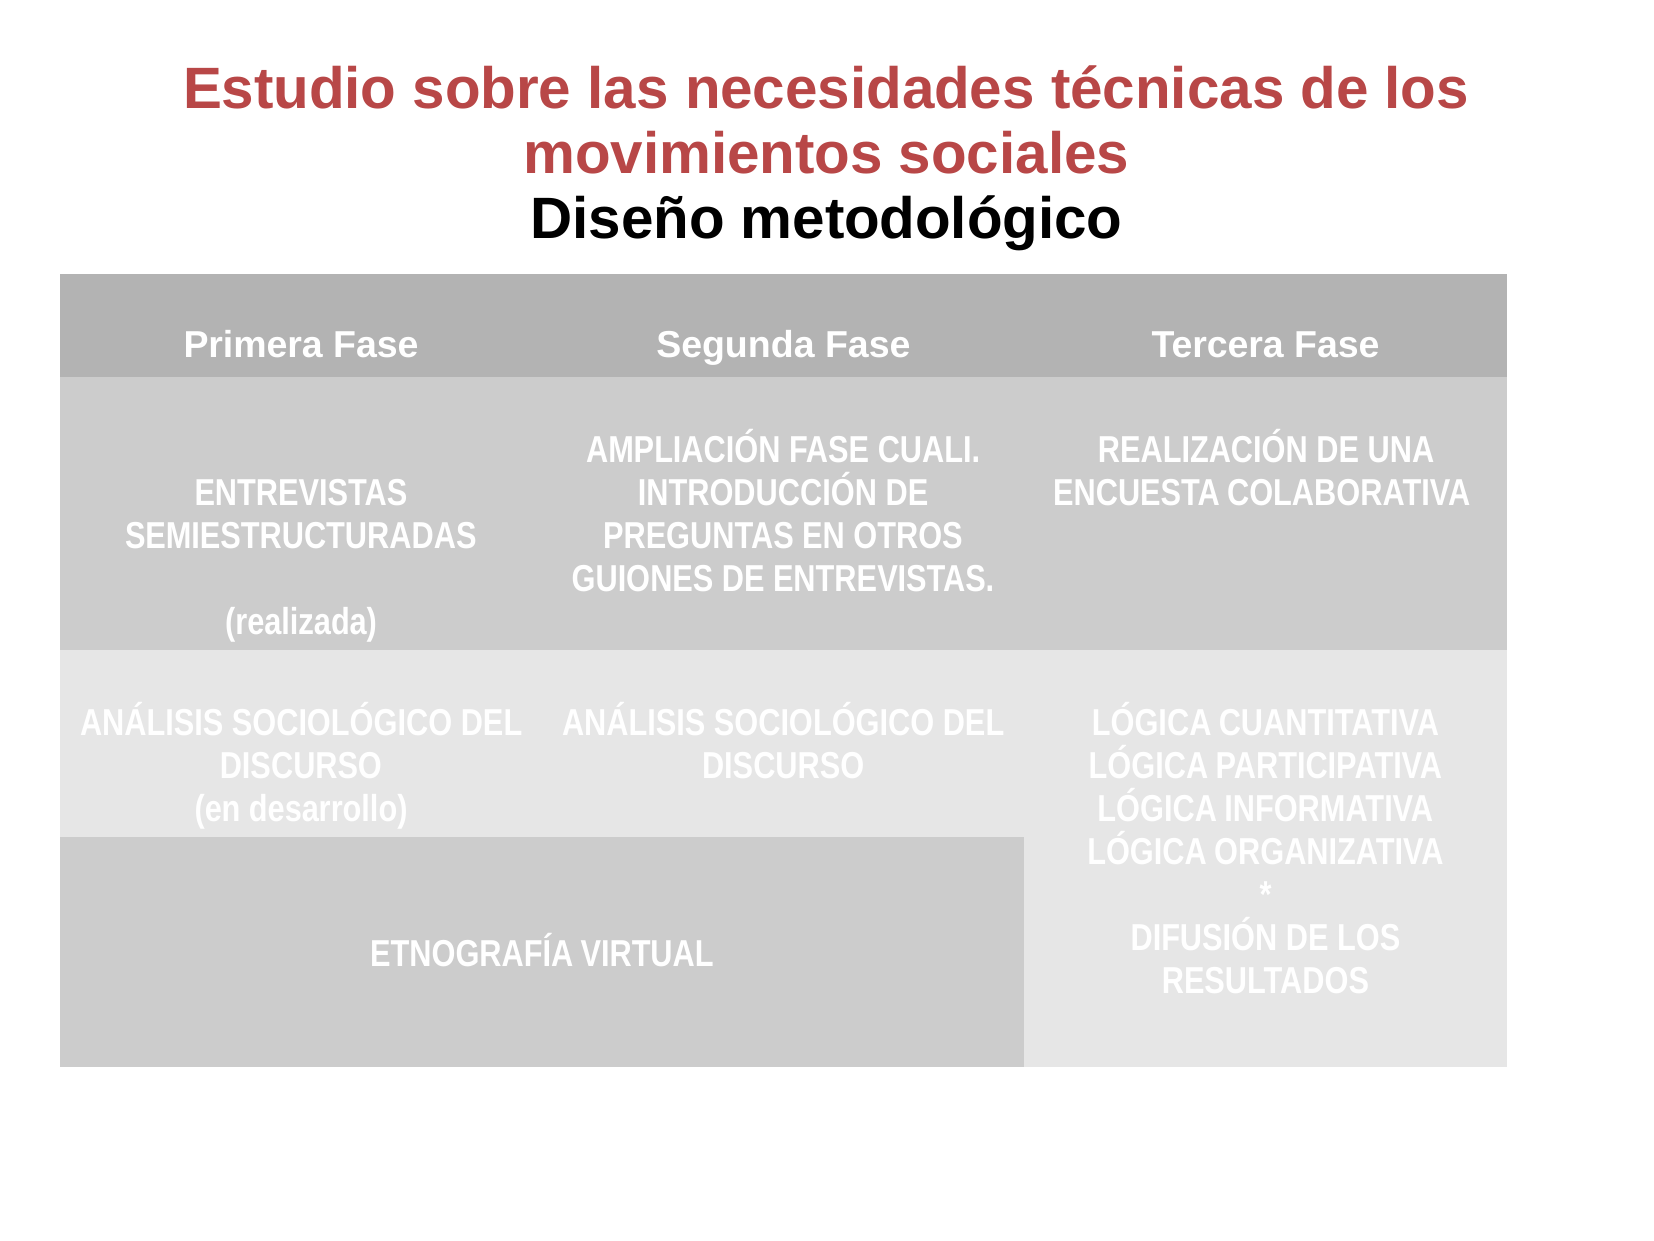

# Estudio sobre las necesidades técnicas de los movimientos sociales Diseño metodológico
| Primera Fase | Segunda Fase | Tercera Fase |
| --- | --- | --- |
| ENTREVISTAS SEMIESTRUCTURADAS (realizada) | AMPLIACIÓN FASE CUALI. INTRODUCCIÓN DE PREGUNTAS EN OTROS GUIONES DE ENTREVISTAS. | REALIZACIÓN DE UNA ENCUESTA COLABORATIVA |
| ANÁLISIS SOCIOLÓGICO DEL DISCURSO (en desarrollo) | ANÁLISIS SOCIOLÓGICO DEL DISCURSO | LÓGICA CUANTITATIVA LÓGICA PARTICIPATIVA LÓGICA INFORMATIVA LÓGICA ORGANIZATIVA \* DIFUSIÓN DE LOS RESULTADOS |
| ETNOGRAFÍA VIRTUAL | | |